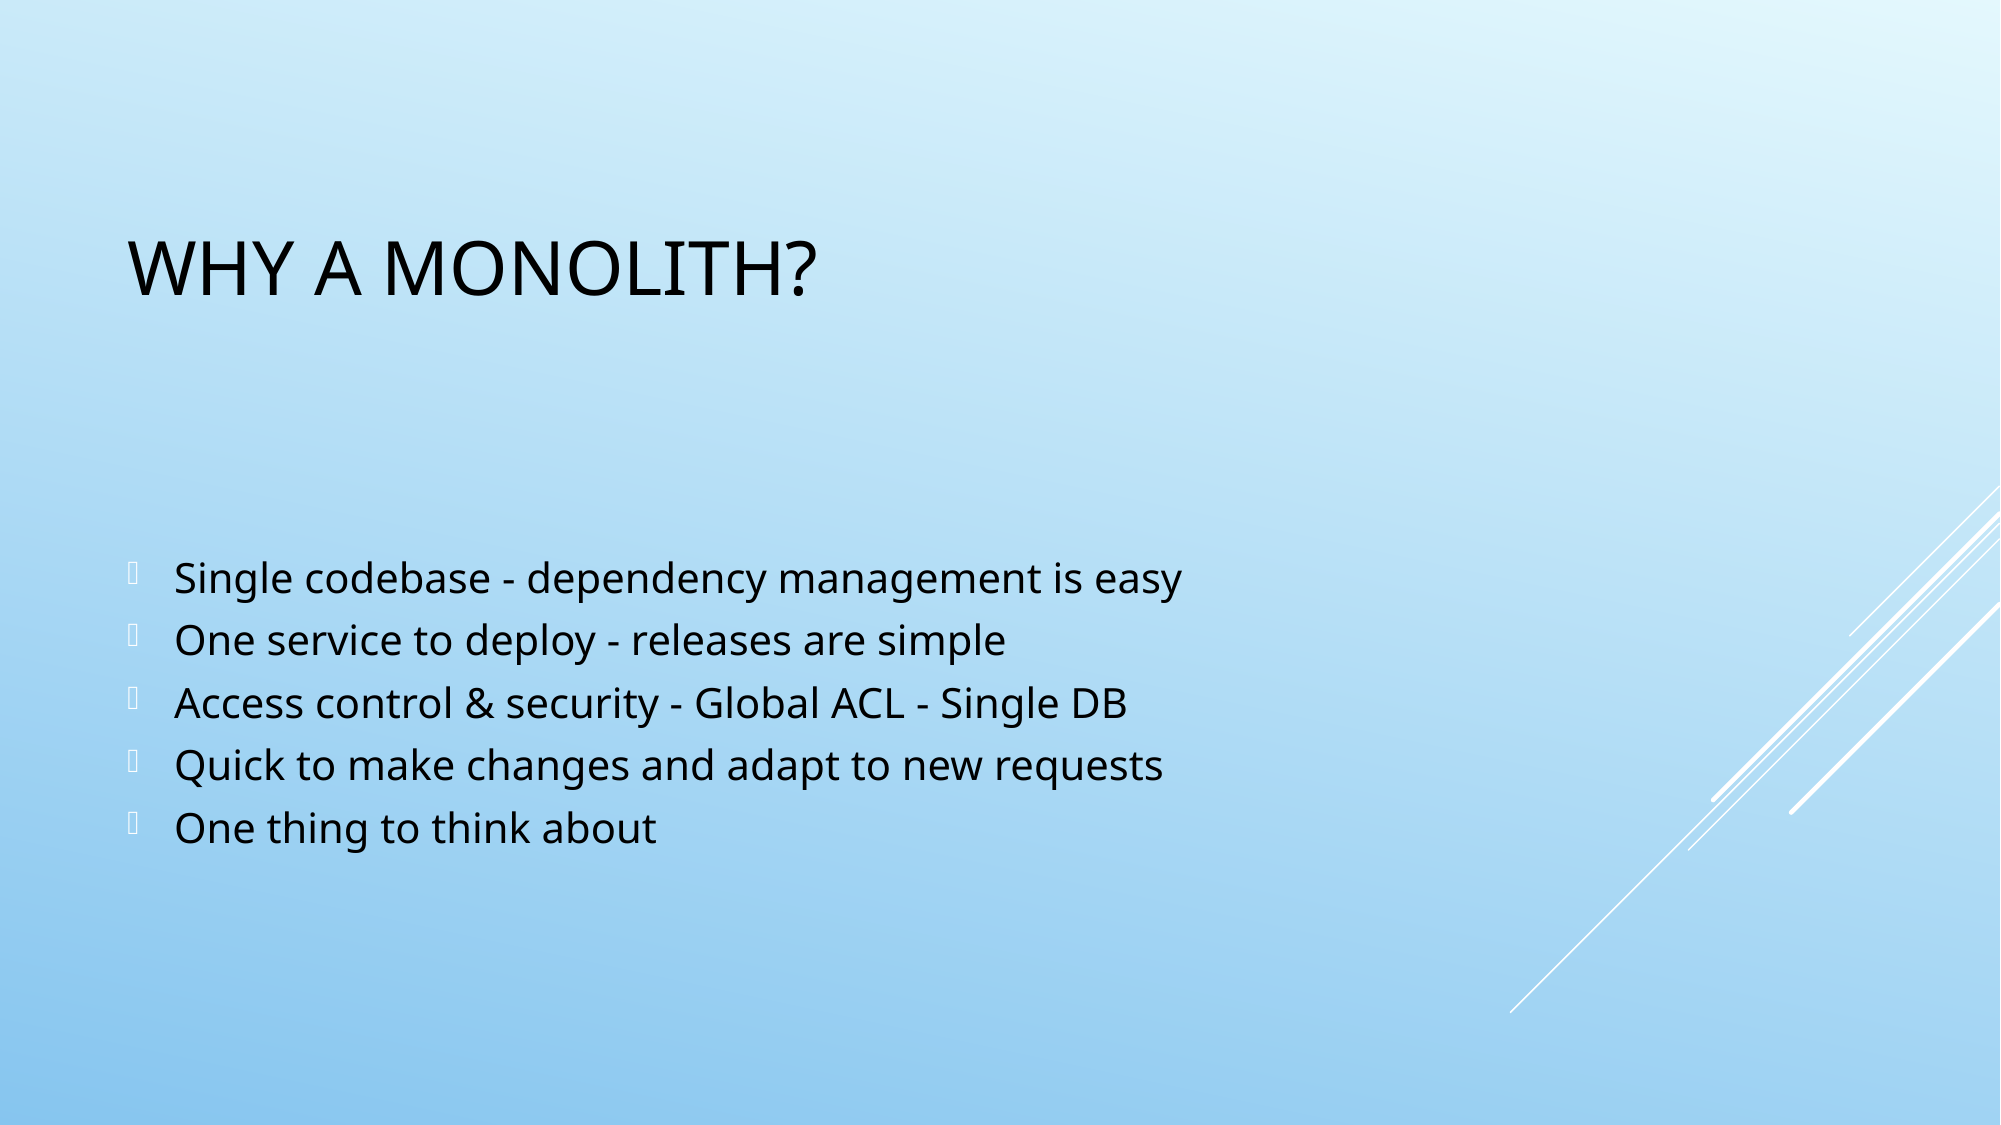

# Why a monolith?
Single codebase - dependency management is easy
One service to deploy - releases are simple
Access control & security - Global ACL - Single DB
Quick to make changes and adapt to new requests
One thing to think about